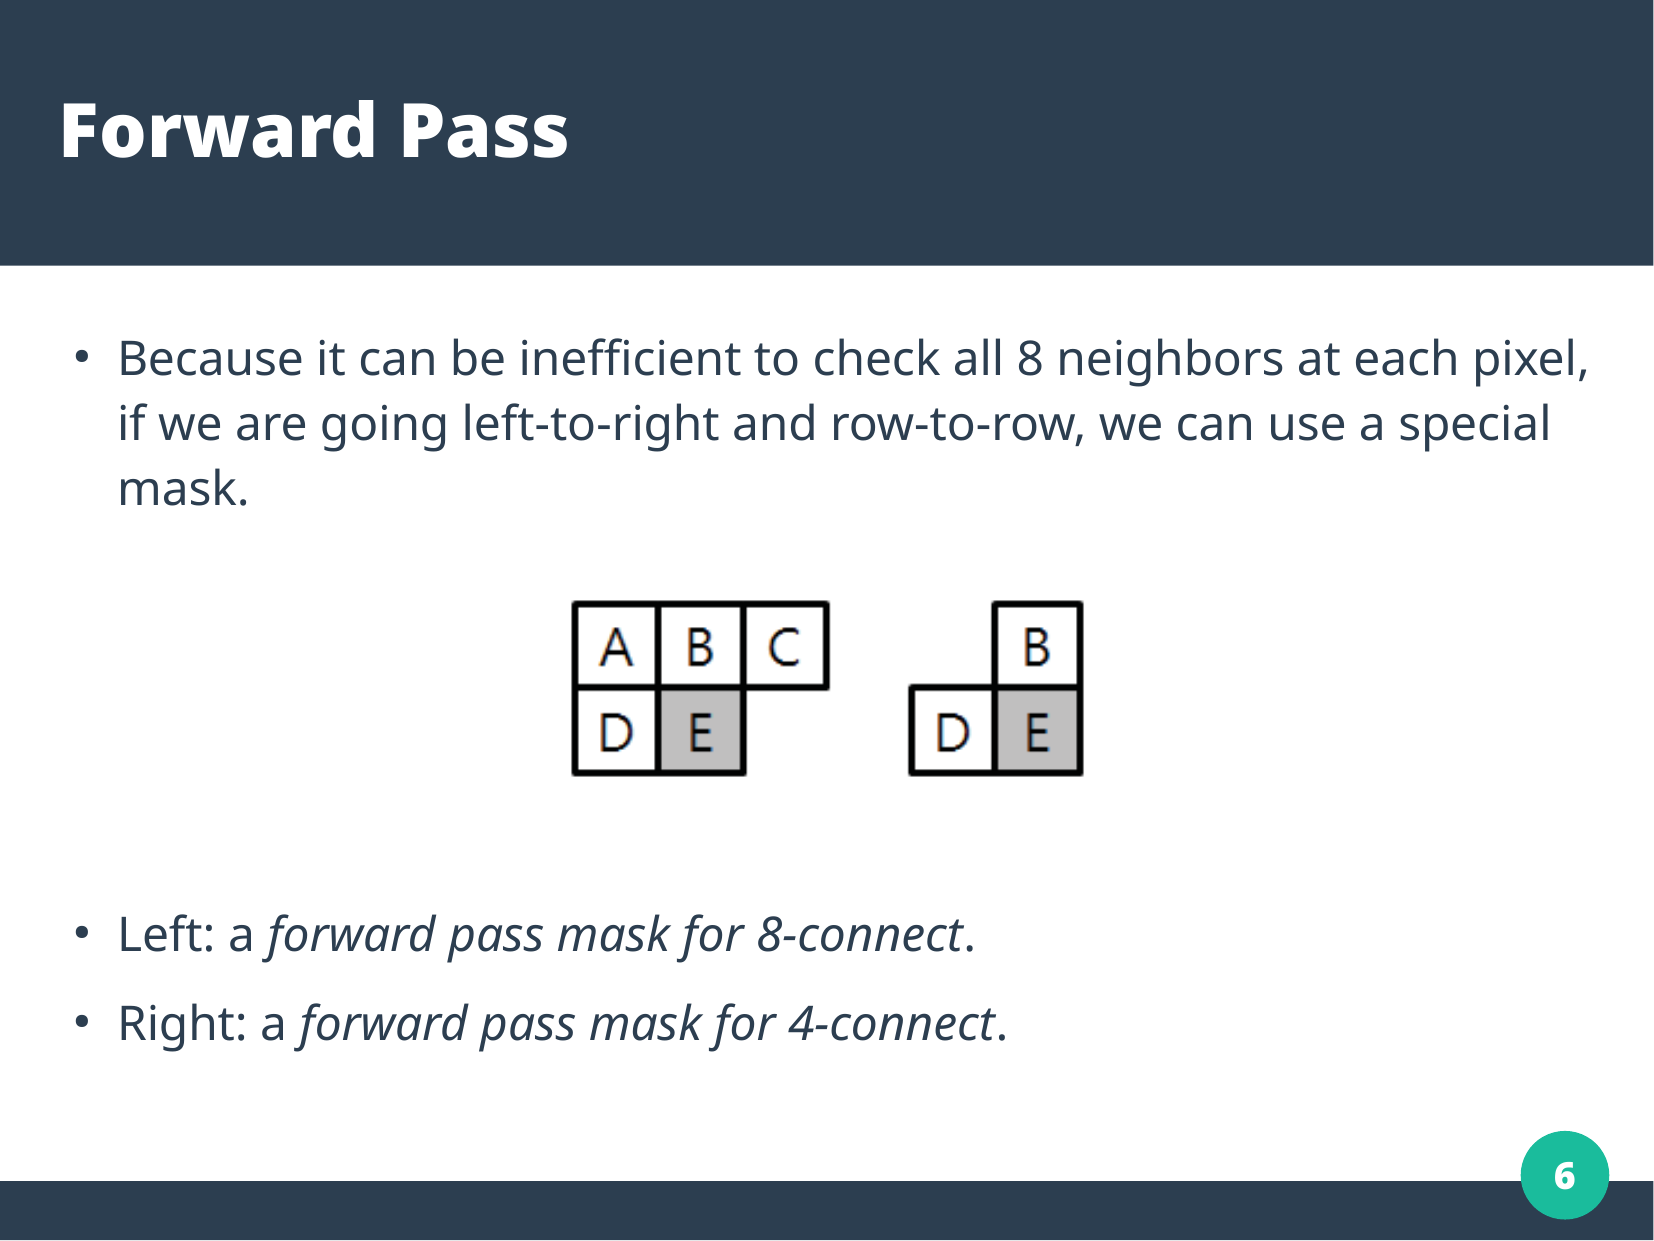

# Forward Pass
Because it can be inefficient to check all 8 neighbors at each pixel, if we are going left-to-right and row-to-row, we can use a special mask.
Left: a forward pass mask for 8-connect.
Right: a forward pass mask for 4-connect.
6